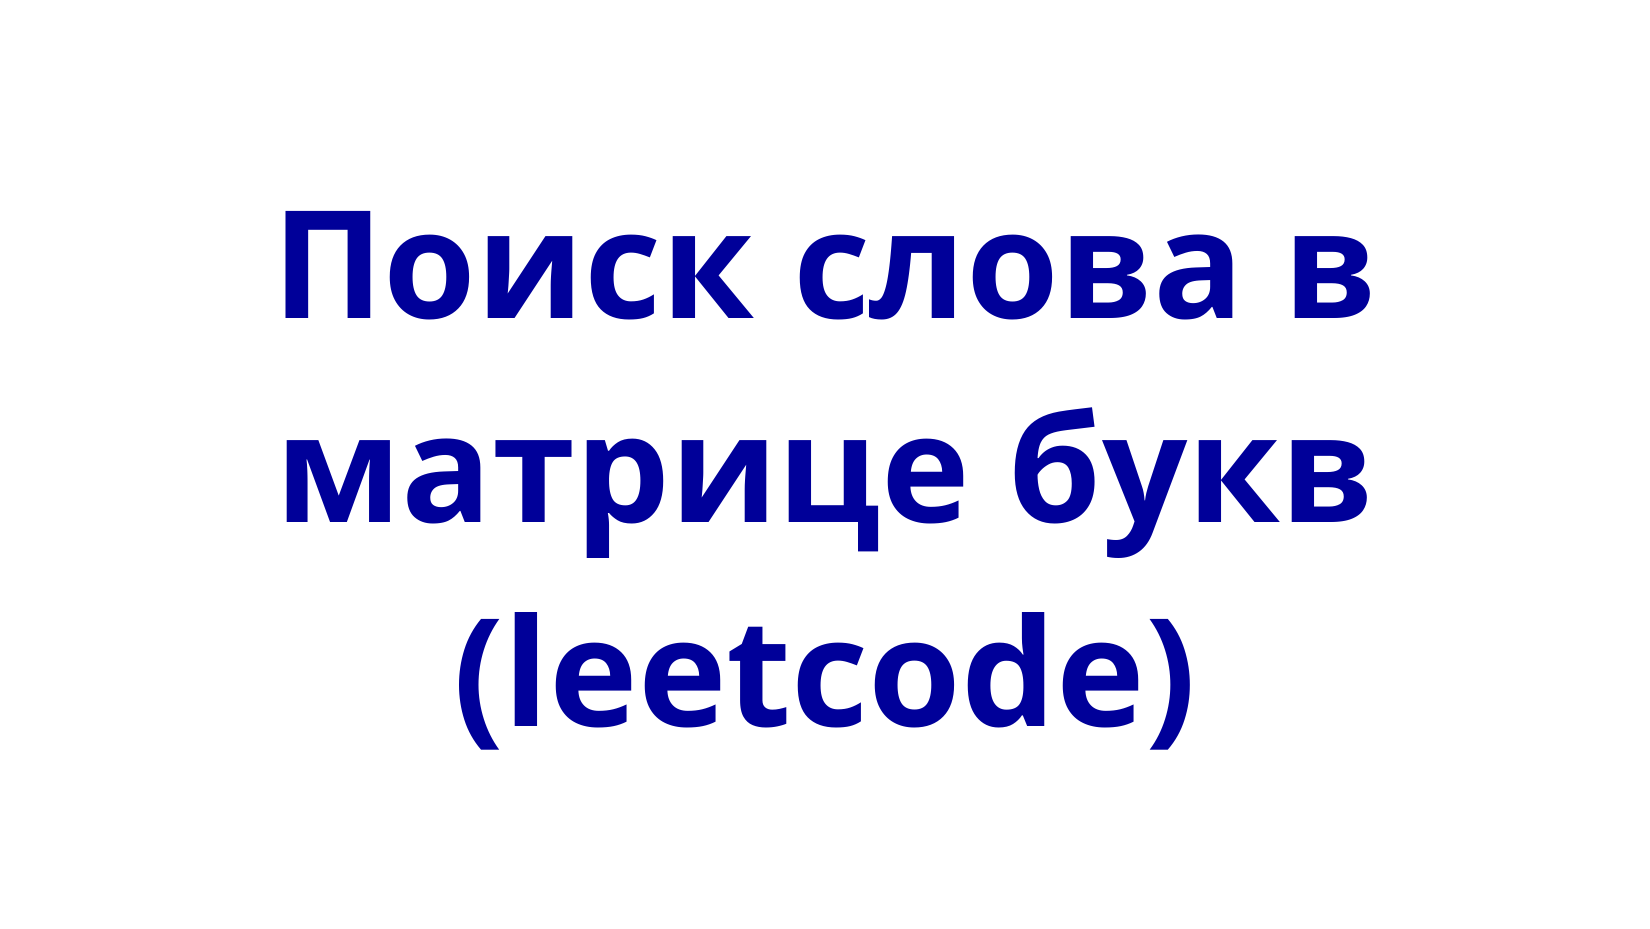

# Поиск слова в матрице букв
(leetcode)